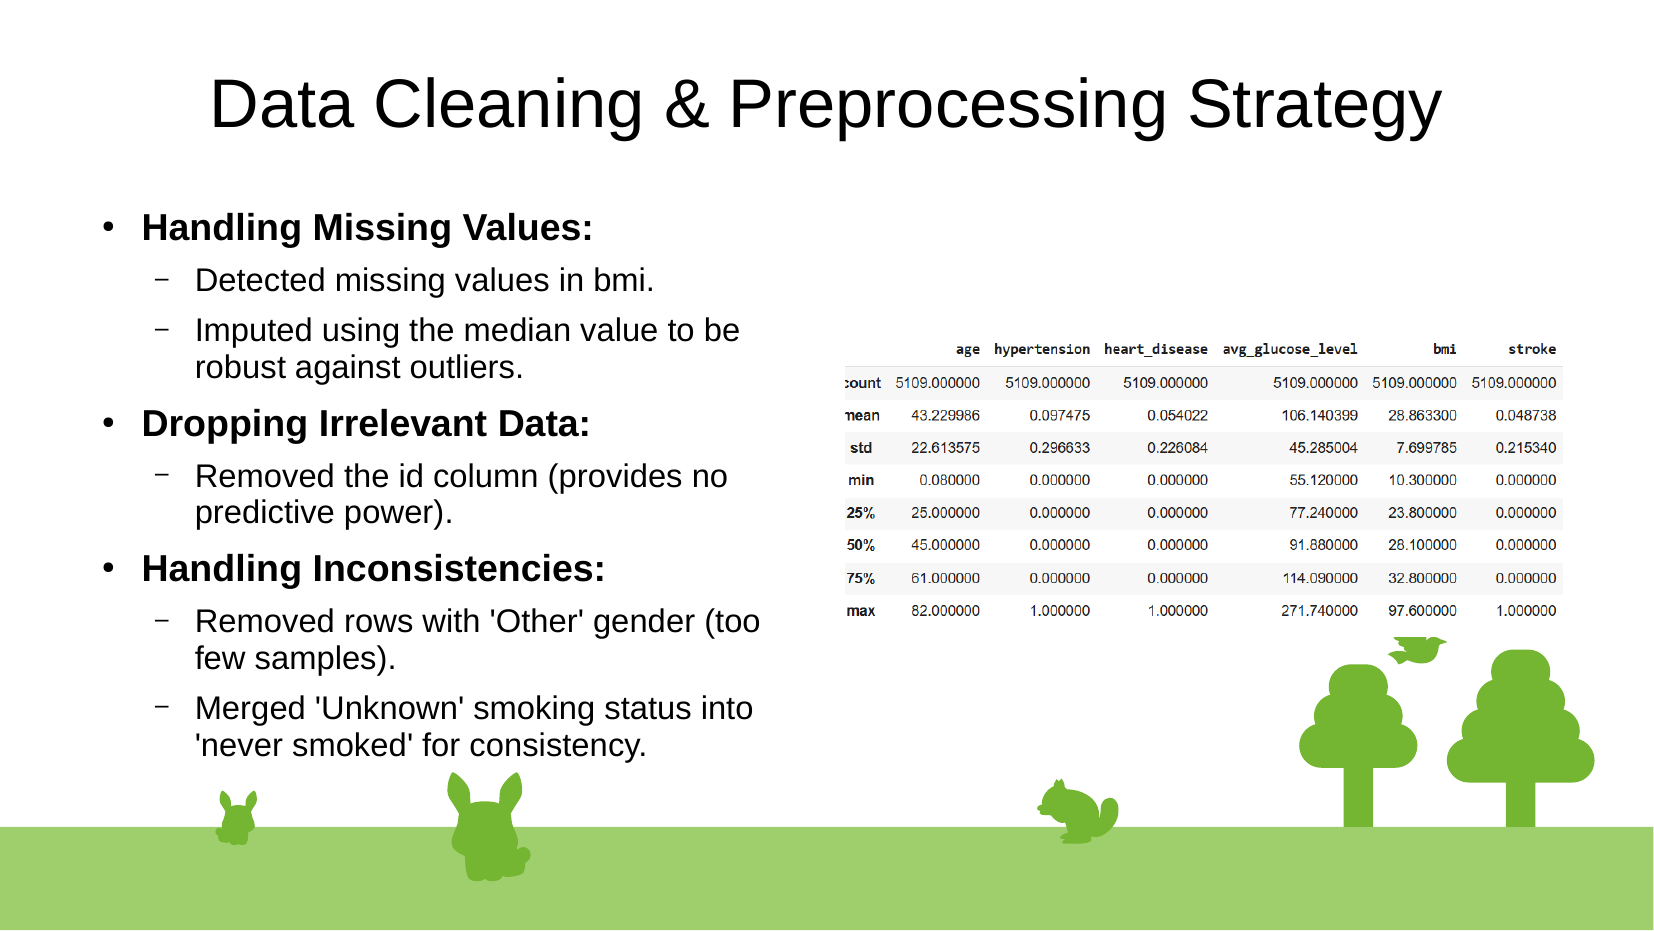

# Data Cleaning & Preprocessing Strategy
Handling Missing Values:
Detected missing values in bmi.
Imputed using the median value to be robust against outliers.
Dropping Irrelevant Data:
Removed the id column (provides no predictive power).
Handling Inconsistencies:
Removed rows with 'Other' gender (too few samples).
Merged 'Unknown' smoking status into 'never smoked' for consistency.